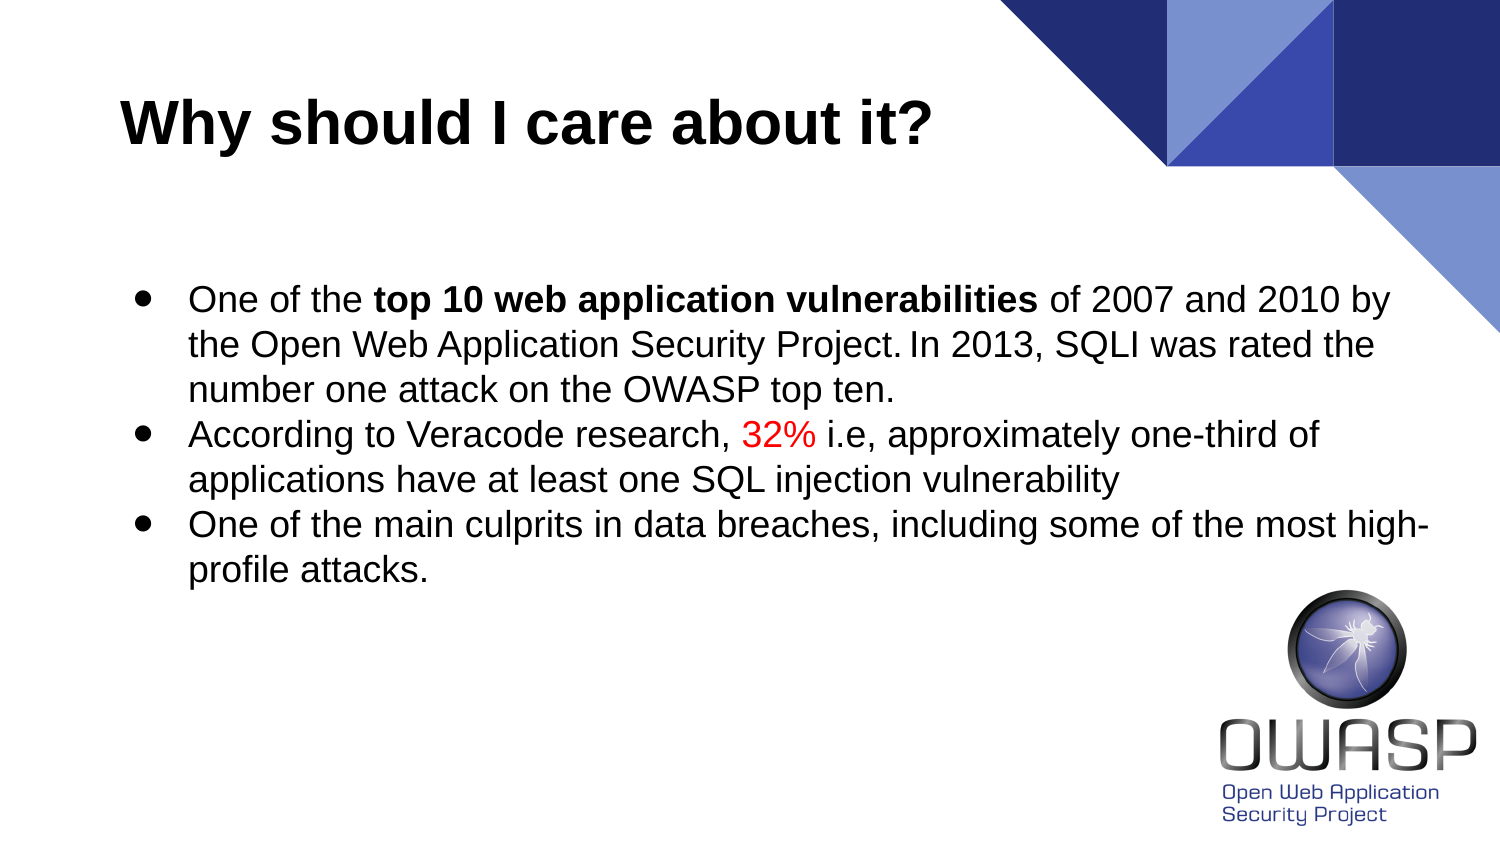

Why should I care about it?
# One of the top 10 web application vulnerabilities of 2007 and 2010 by the Open Web Application Security Project. In 2013, SQLI was rated the number one attack on the OWASP top ten.
According to Veracode research, 32% i.e, approximately one-third of applications have at least one SQL injection vulnerability
One of the main culprits in data breaches, including some of the most high-profile attacks.